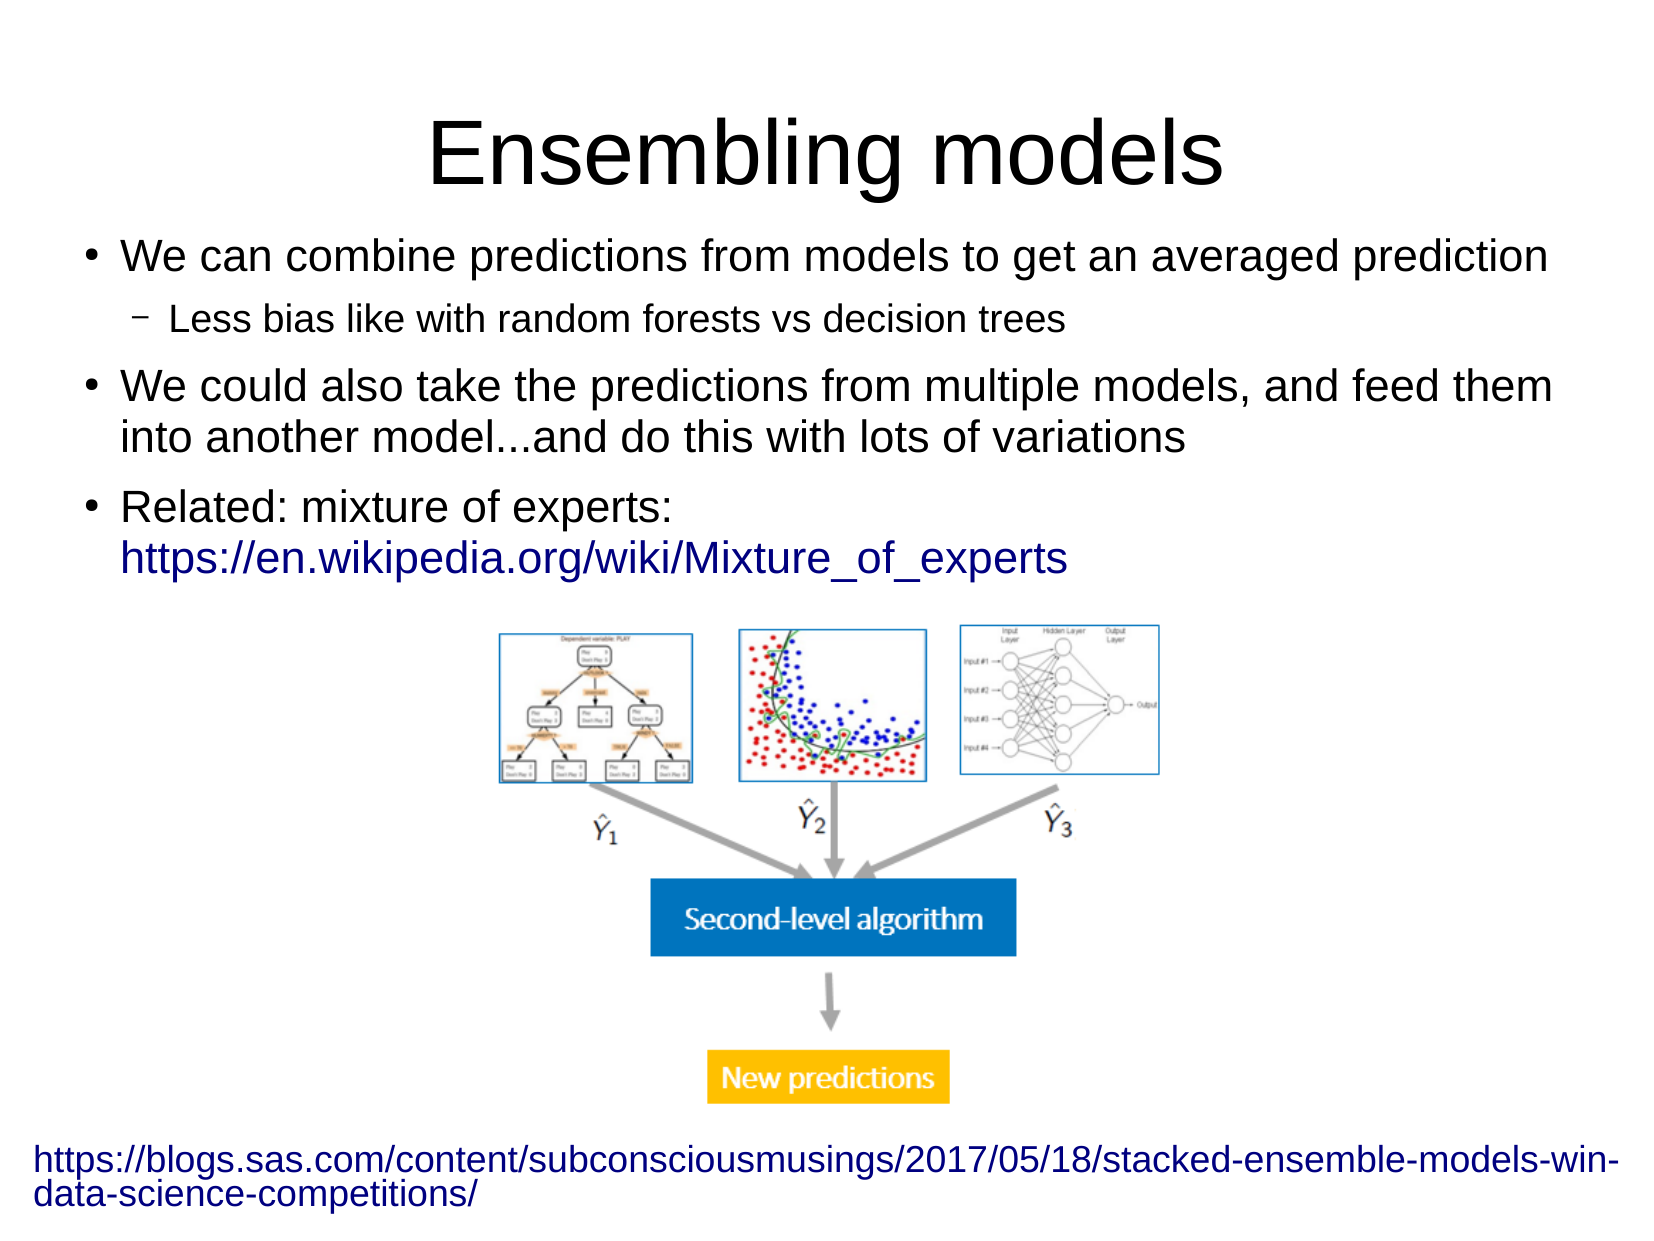

# Ensembling models
We can combine predictions from models to get an averaged prediction
Less bias like with random forests vs decision trees
We could also take the predictions from multiple models, and feed them into another model...and do this with lots of variations
Related: mixture of experts: https://en.wikipedia.org/wiki/Mixture_of_experts
https://blogs.sas.com/content/subconsciousmusings/2017/05/18/stacked-ensemble-models-win-data-science-competitions/